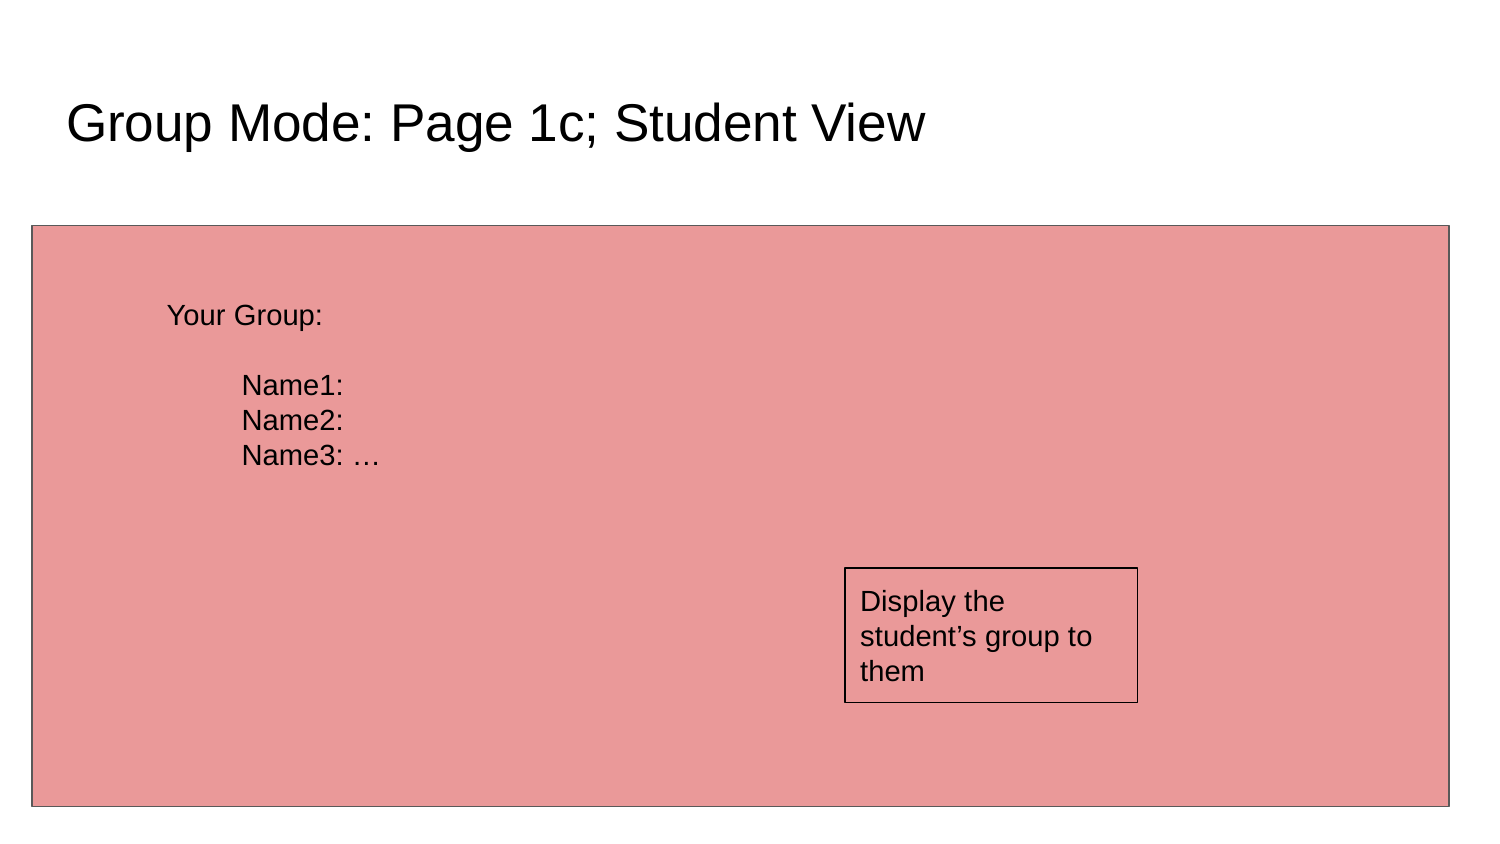

# Group Mode: Page 1c; Student View
Your Group:
	Name1:
	Name2:
	Name3: …
Display the student’s group to them